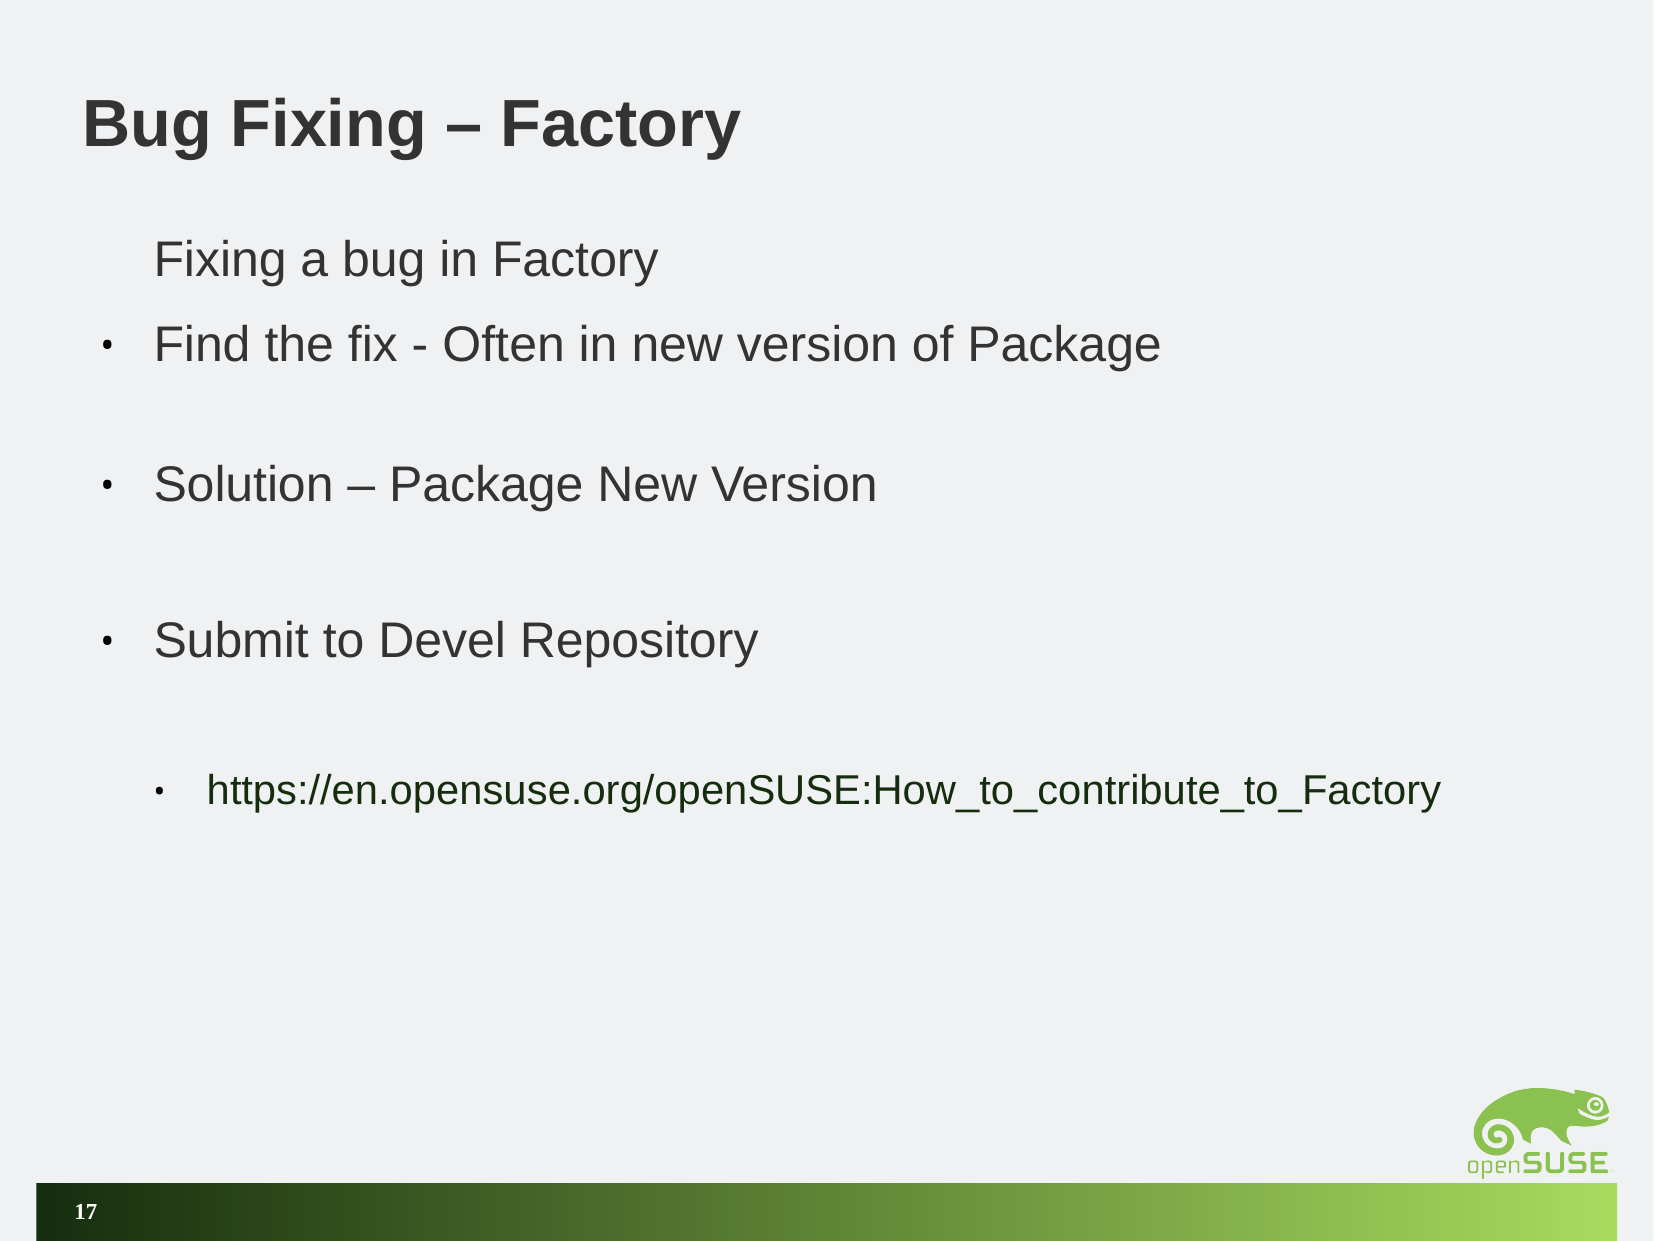

# Bug Fixing – Factory
Fixing a bug in Factory
Find the fix - Often in new version of Package
Solution – Package New Version
Submit to Devel Repository
https://en.opensuse.org/openSUSE:How_to_contribute_to_Factory
17